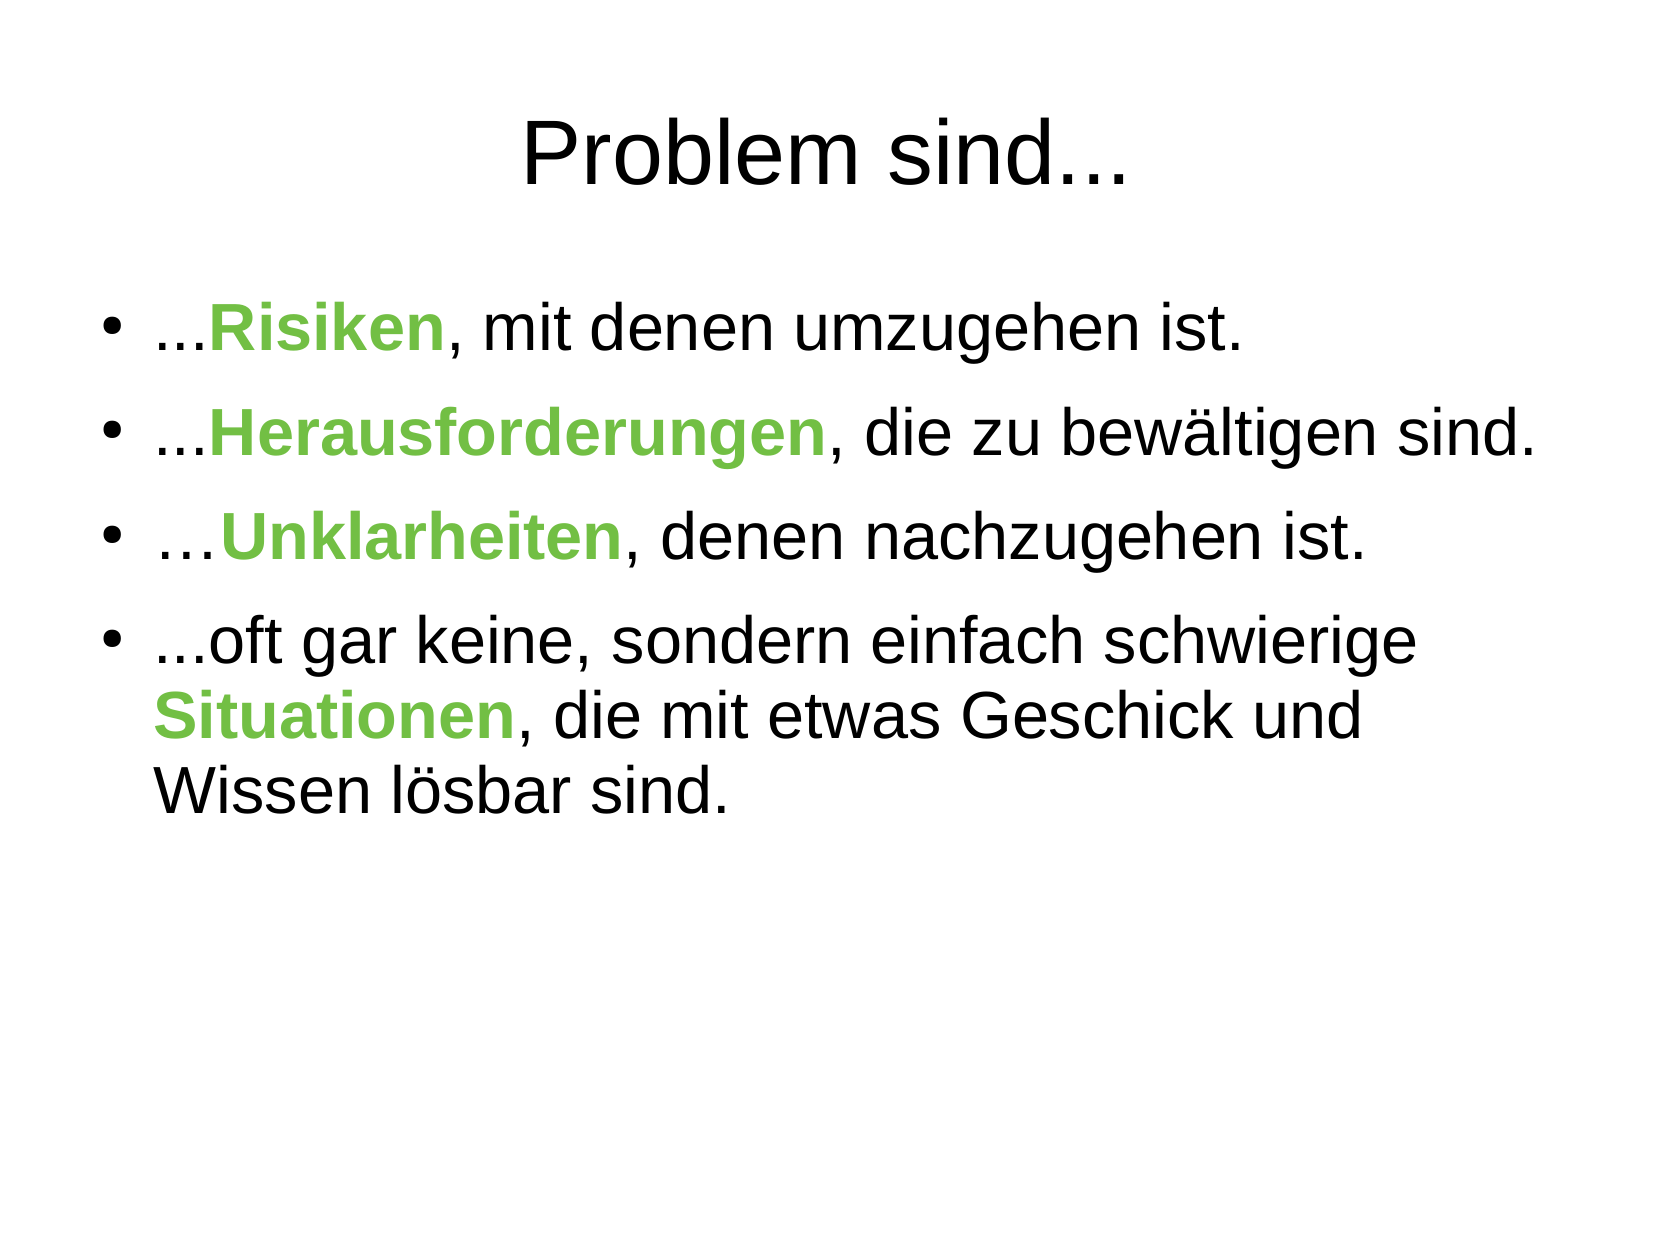

# Problem sind...
...Risiken, mit denen umzugehen ist.
...Herausforderungen, die zu bewältigen sind.
…Unklarheiten, denen nachzugehen ist.
...oft gar keine, sondern einfach schwierige Situationen, die mit etwas Geschick und Wissen lösbar sind.